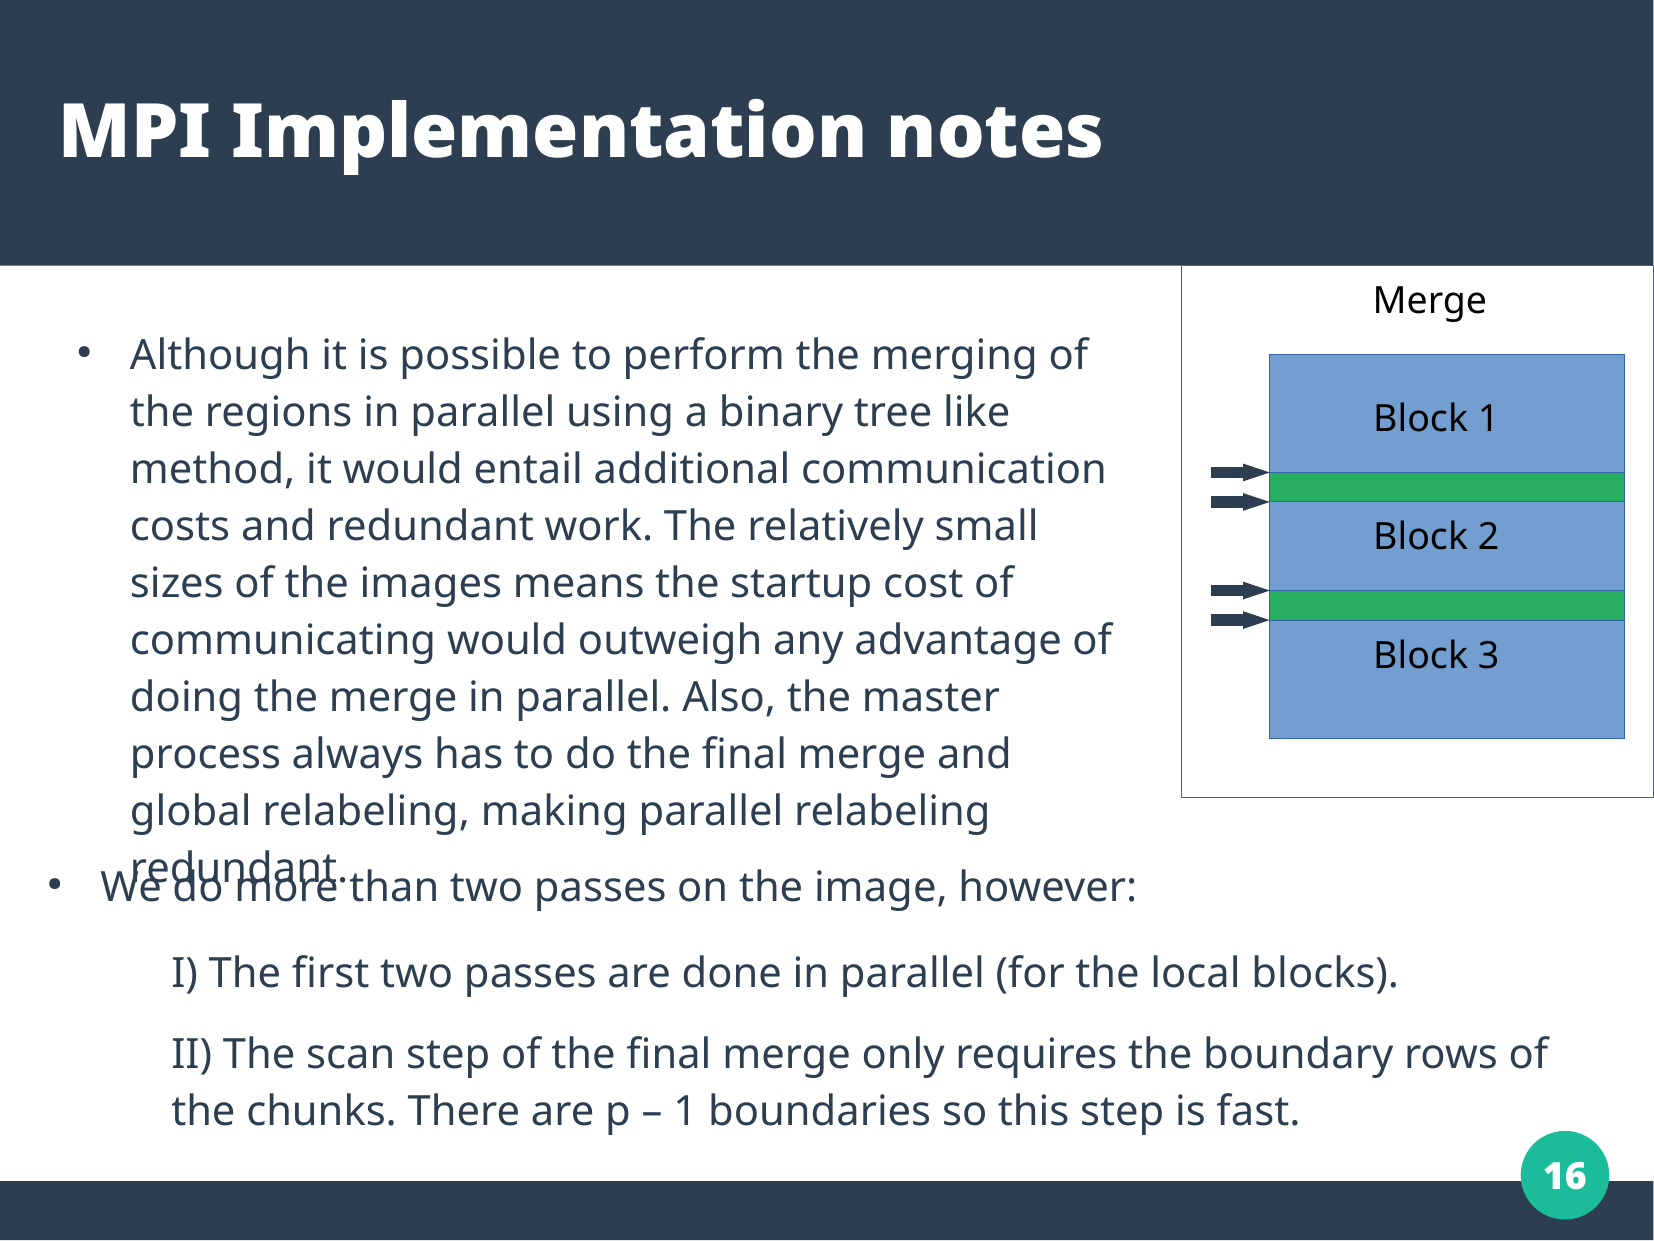

# MPI Implementation notes
Merge
Although it is possible to perform the merging of the regions in parallel using a binary tree like method, it would entail additional communication costs and redundant work. The relatively small sizes of the images means the startup cost of communicating would outweigh any advantage of doing the merge in parallel. Also, the master process always has to do the final merge and global relabeling, making parallel relabeling redundant.
Block 1
Block 2
Block 3
We do more than two passes on the image, however:
I) The first two passes are done in parallel (for the local blocks).
II) The scan step of the final merge only requires the boundary rows of the chunks. There are p – 1 boundaries so this step is fast.
16